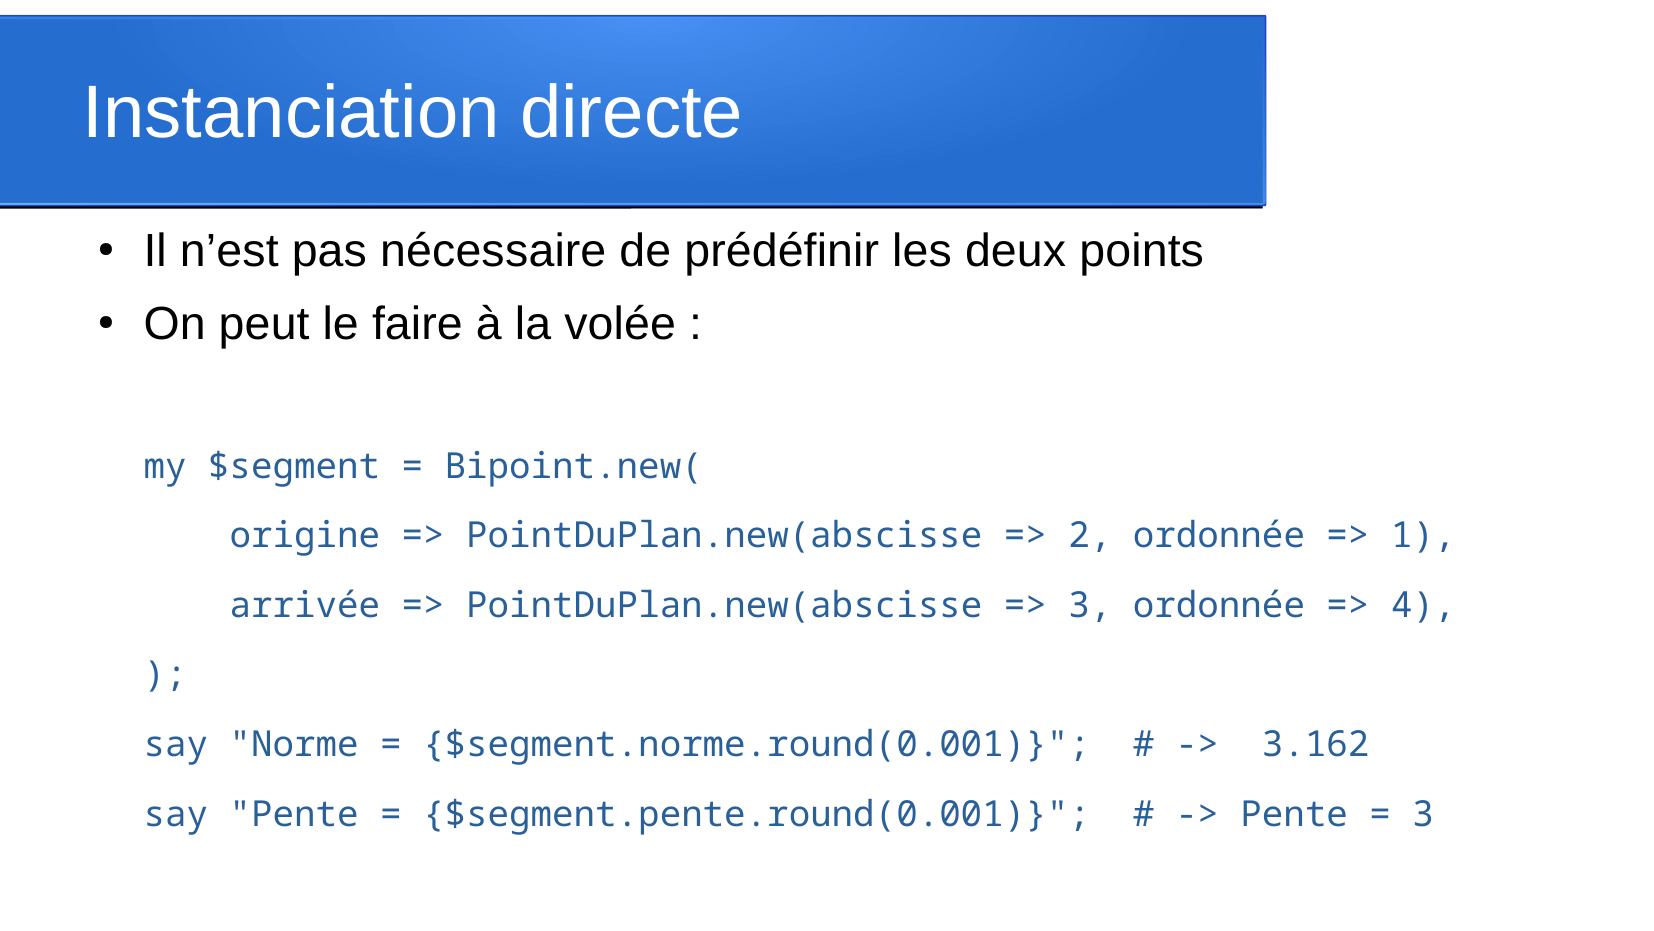

# Instanciation directe
Il n’est pas nécessaire de prédéfinir les deux points
On peut le faire à la volée :
my $segment = Bipoint.new(
 origine => PointDuPlan.new(abscisse => 2, ordonnée => 1),
 arrivée => PointDuPlan.new(abscisse => 3, ordonnée => 4),
);
say "Norme = {$segment.norme.round(0.001)}"; # -> 3.162
say "Pente = {$segment.pente.round(0.001)}"; # -> Pente = 3